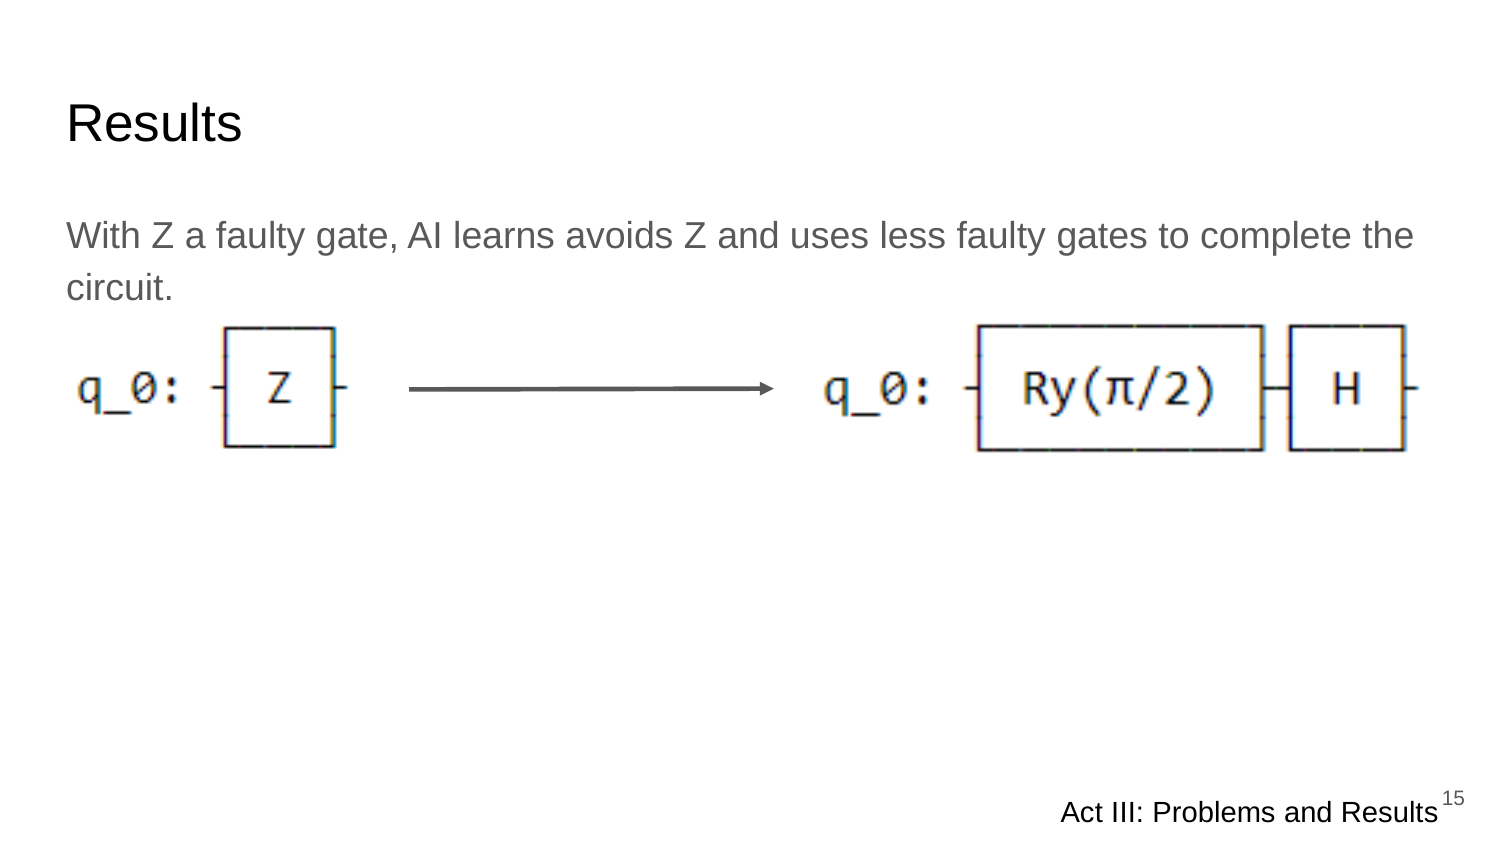

# Results
With Z a faulty gate, AI learns avoids Z and uses less faulty gates to complete the circuit.
Act III: Problems and Results